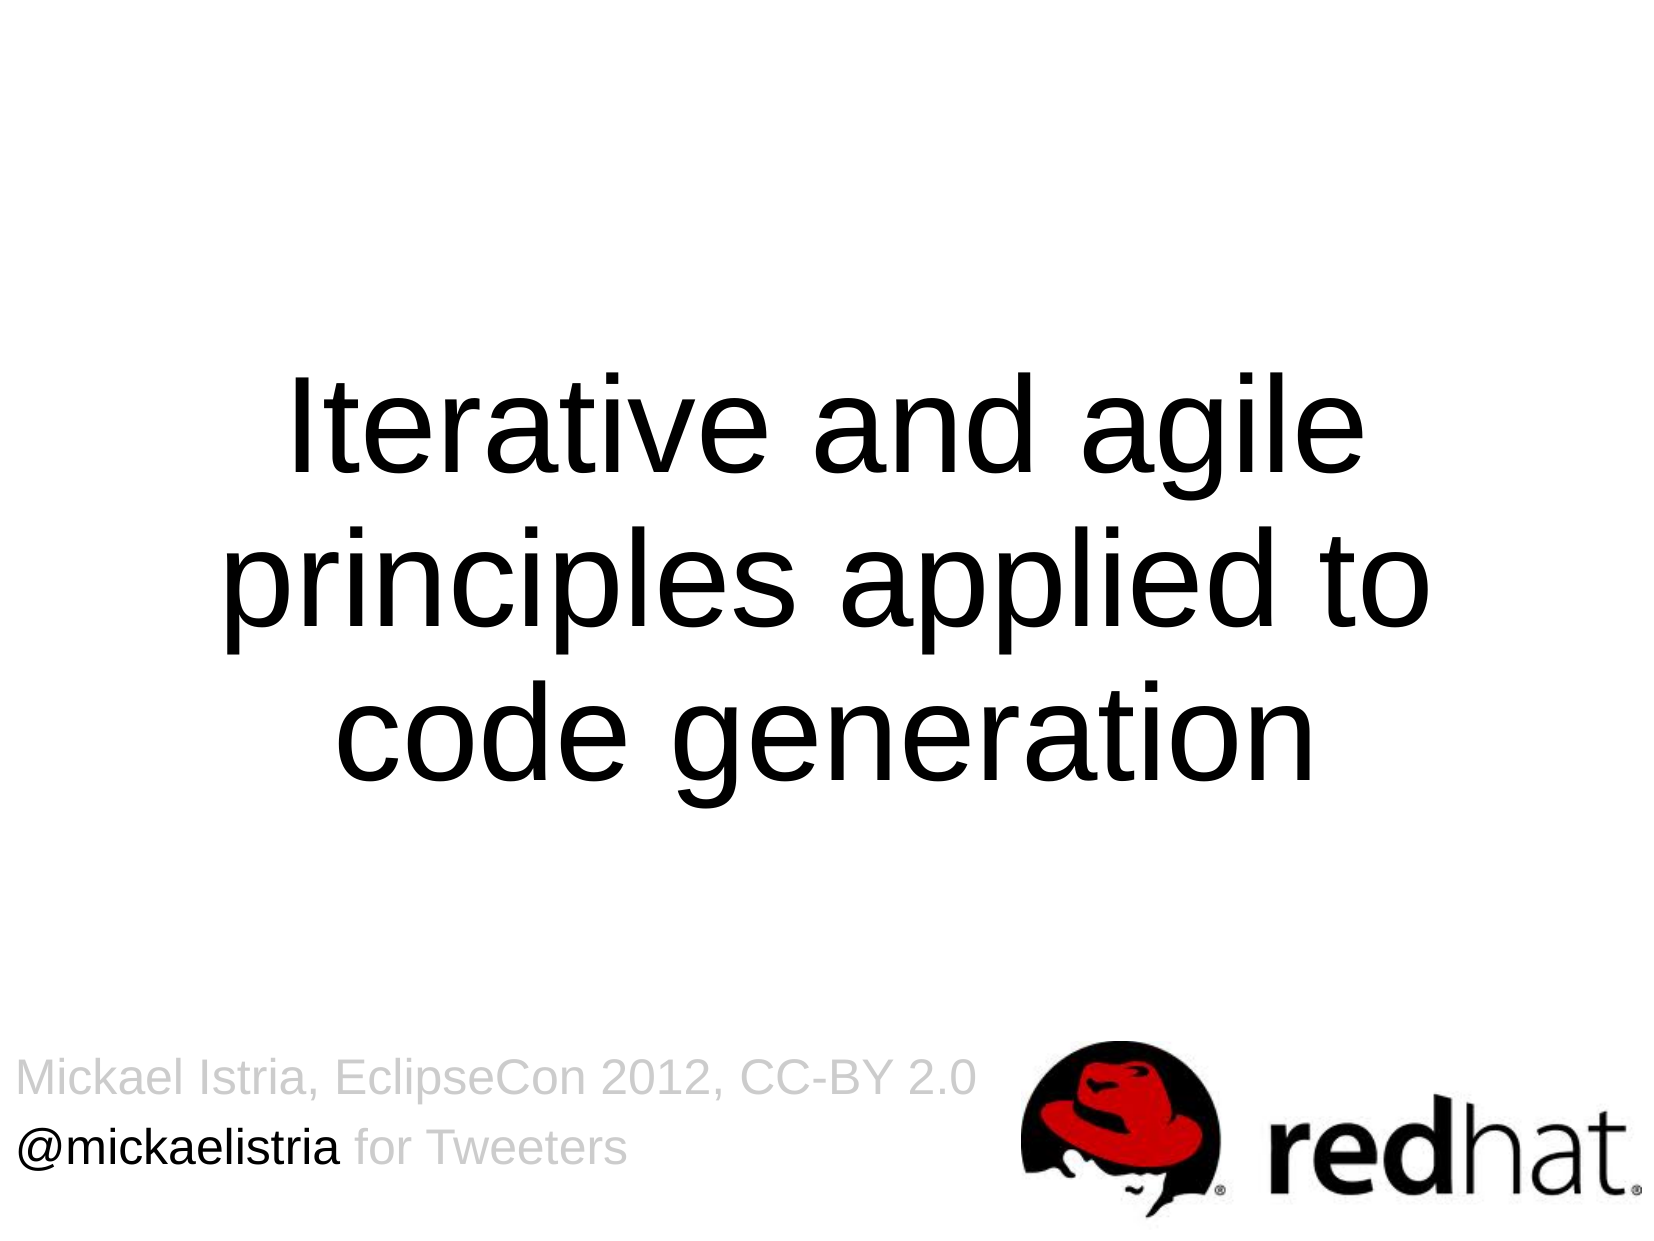

# Iterative and agile principles applied to code generation
Mickael Istria, EclipseCon 2012, CC-BY 2.0
@mickaelistria for Tweeters